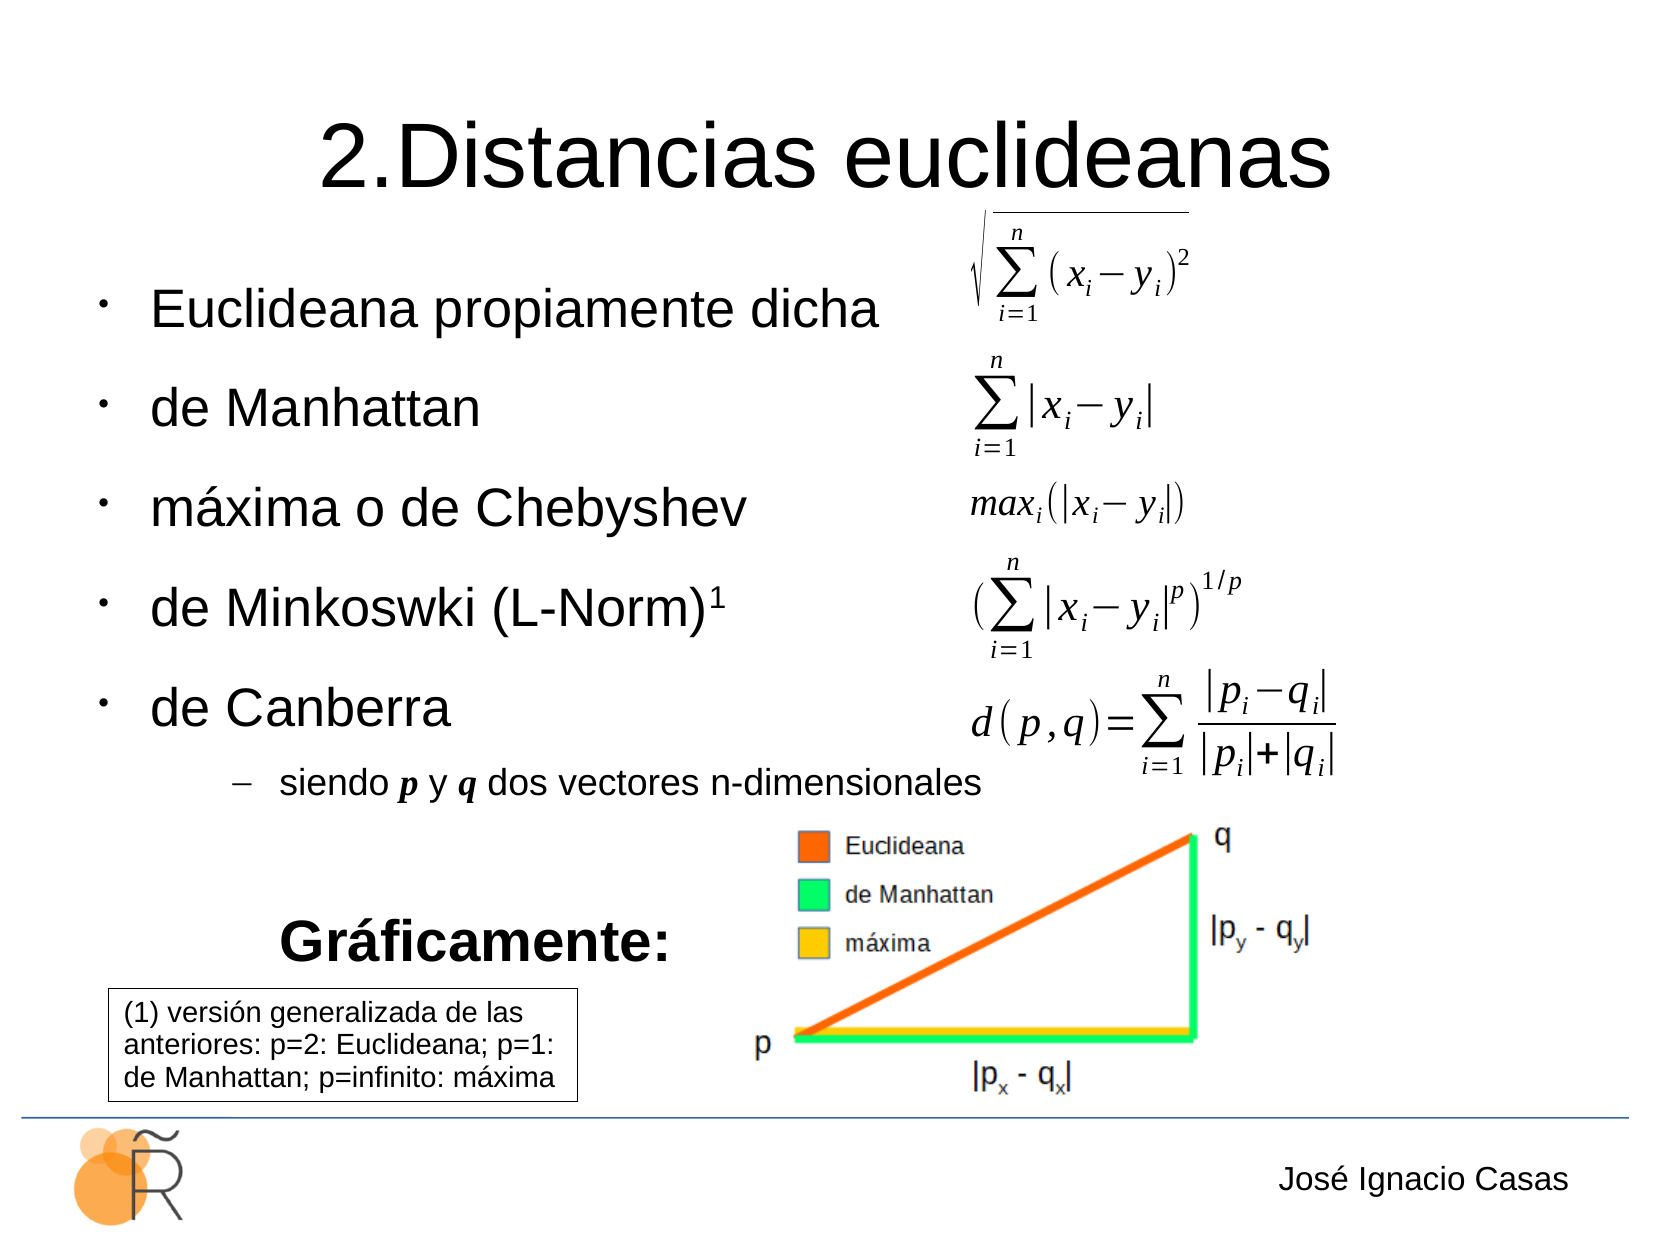

# 2.Distancias euclideanas
Euclideana propiamente dicha
de Manhattan
máxima o de Chebyshev
de Minkoswki (L-Norm)1
de Canberra
siendo p y q dos vectores n-dimensionales
Gráficamente:
(1) versión generalizada de las anteriores: p=2: Euclideana; p=1: de Manhattan; p=infinito: máxima